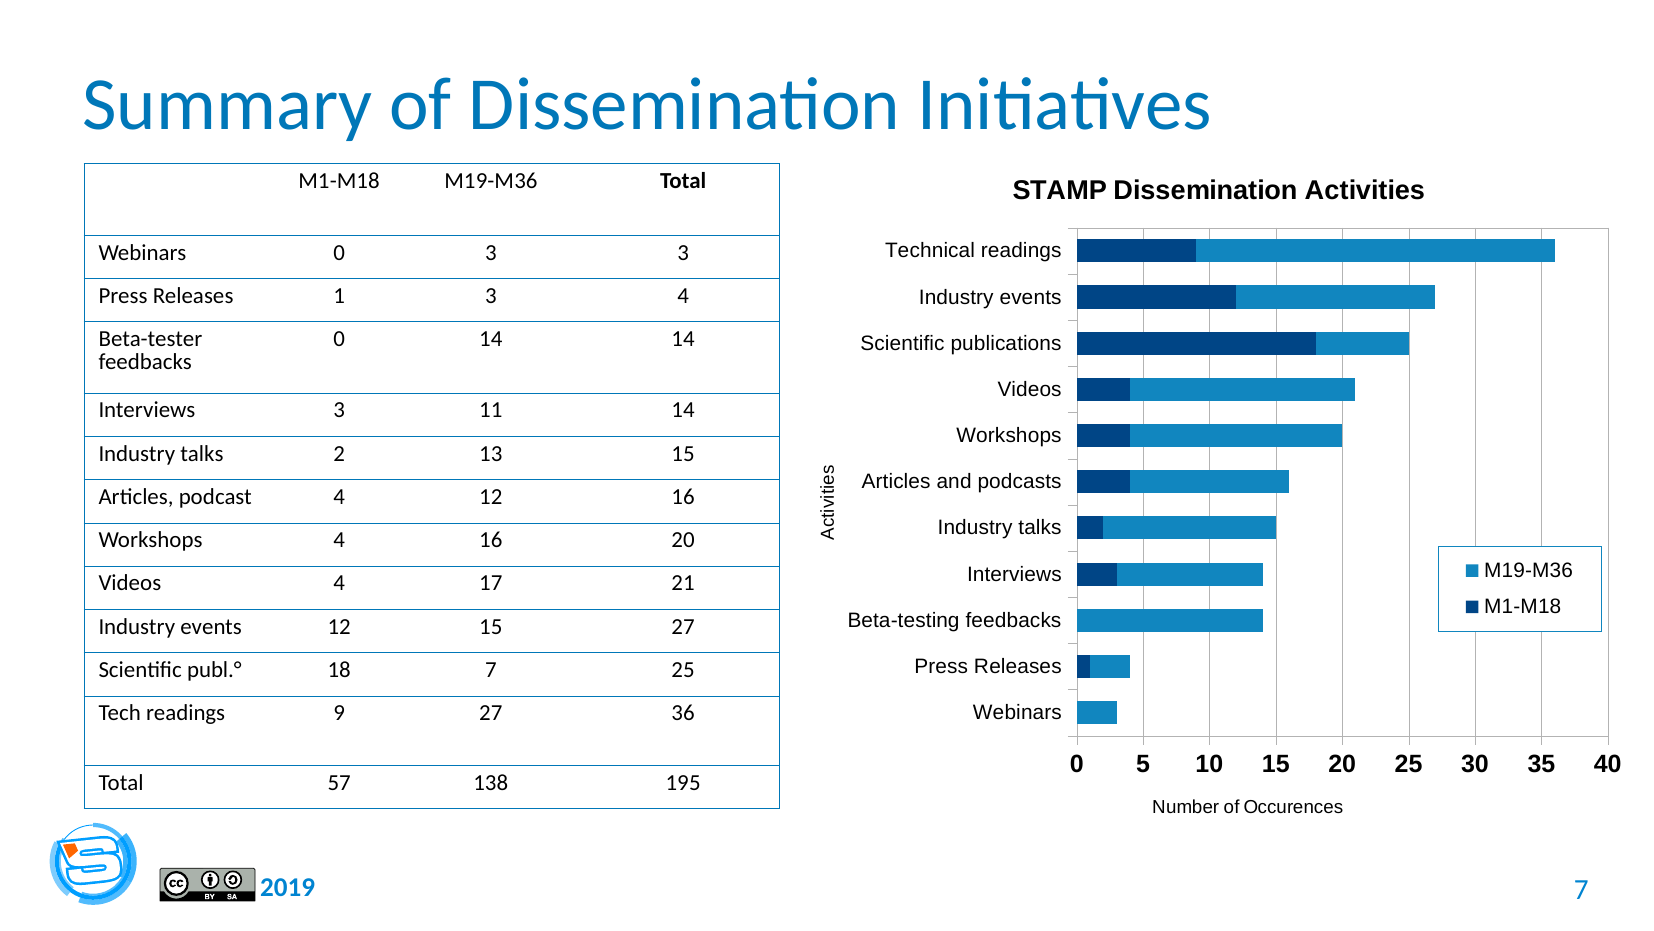

# Summary of Dissemination Initiatives
| | M1-M18 | M19-M36 | Total |
| --- | --- | --- | --- |
| Webinars | 0 | 3 | 3 |
| Press Releases | 1 | 3 | 4 |
| Beta-tester feedbacks | 0 | 14 | 14 |
| Interviews | 3 | 11 | 14 |
| Industry talks | 2 | 13 | 15 |
| Articles, podcast | 4 | 12 | 16 |
| Workshops | 4 | 16 | 20 |
| Videos | 4 | 17 | 21 |
| Industry events | 12 | 15 | 27 |
| Scientific publ.° | 18 | 7 | 25 |
| Tech readings | 9 | 27 | 36 |
| Total | 57 | 138 | 195 |
7